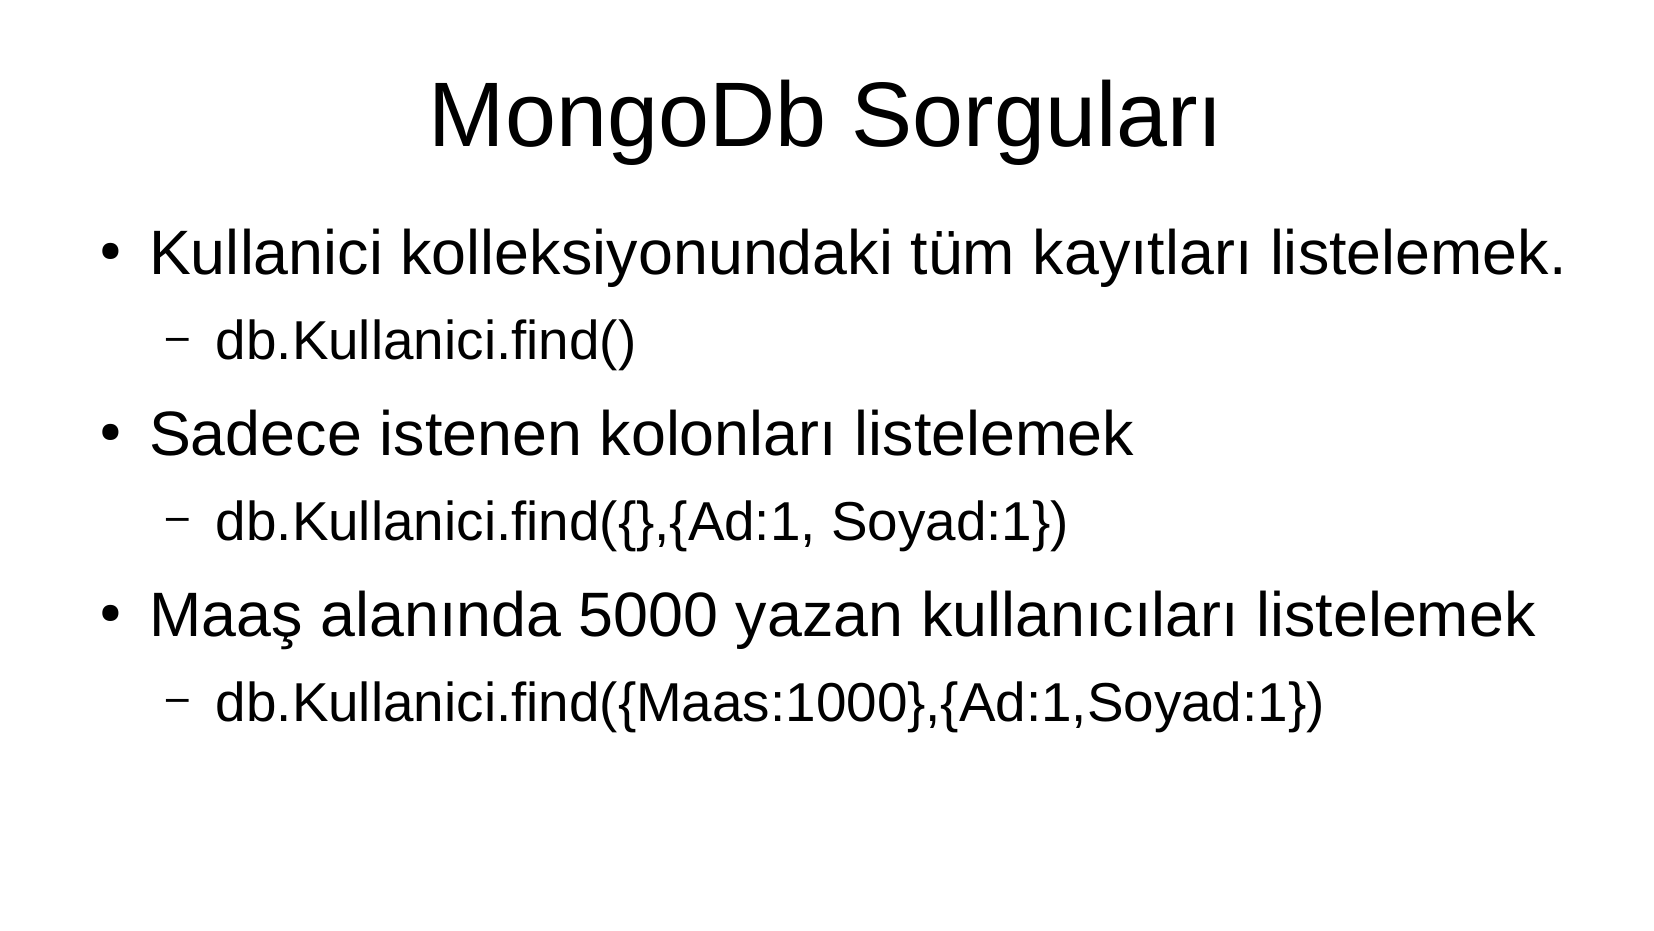

# MongoDb Sorguları
Kullanici kolleksiyonundaki tüm kayıtları listelemek.
db.Kullanici.find()
Sadece istenen kolonları listelemek
db.Kullanici.find({},{Ad:1, Soyad:1})
Maaş alanında 5000 yazan kullanıcıları listelemek
db.Kullanici.find({Maas:1000},{Ad:1,Soyad:1})